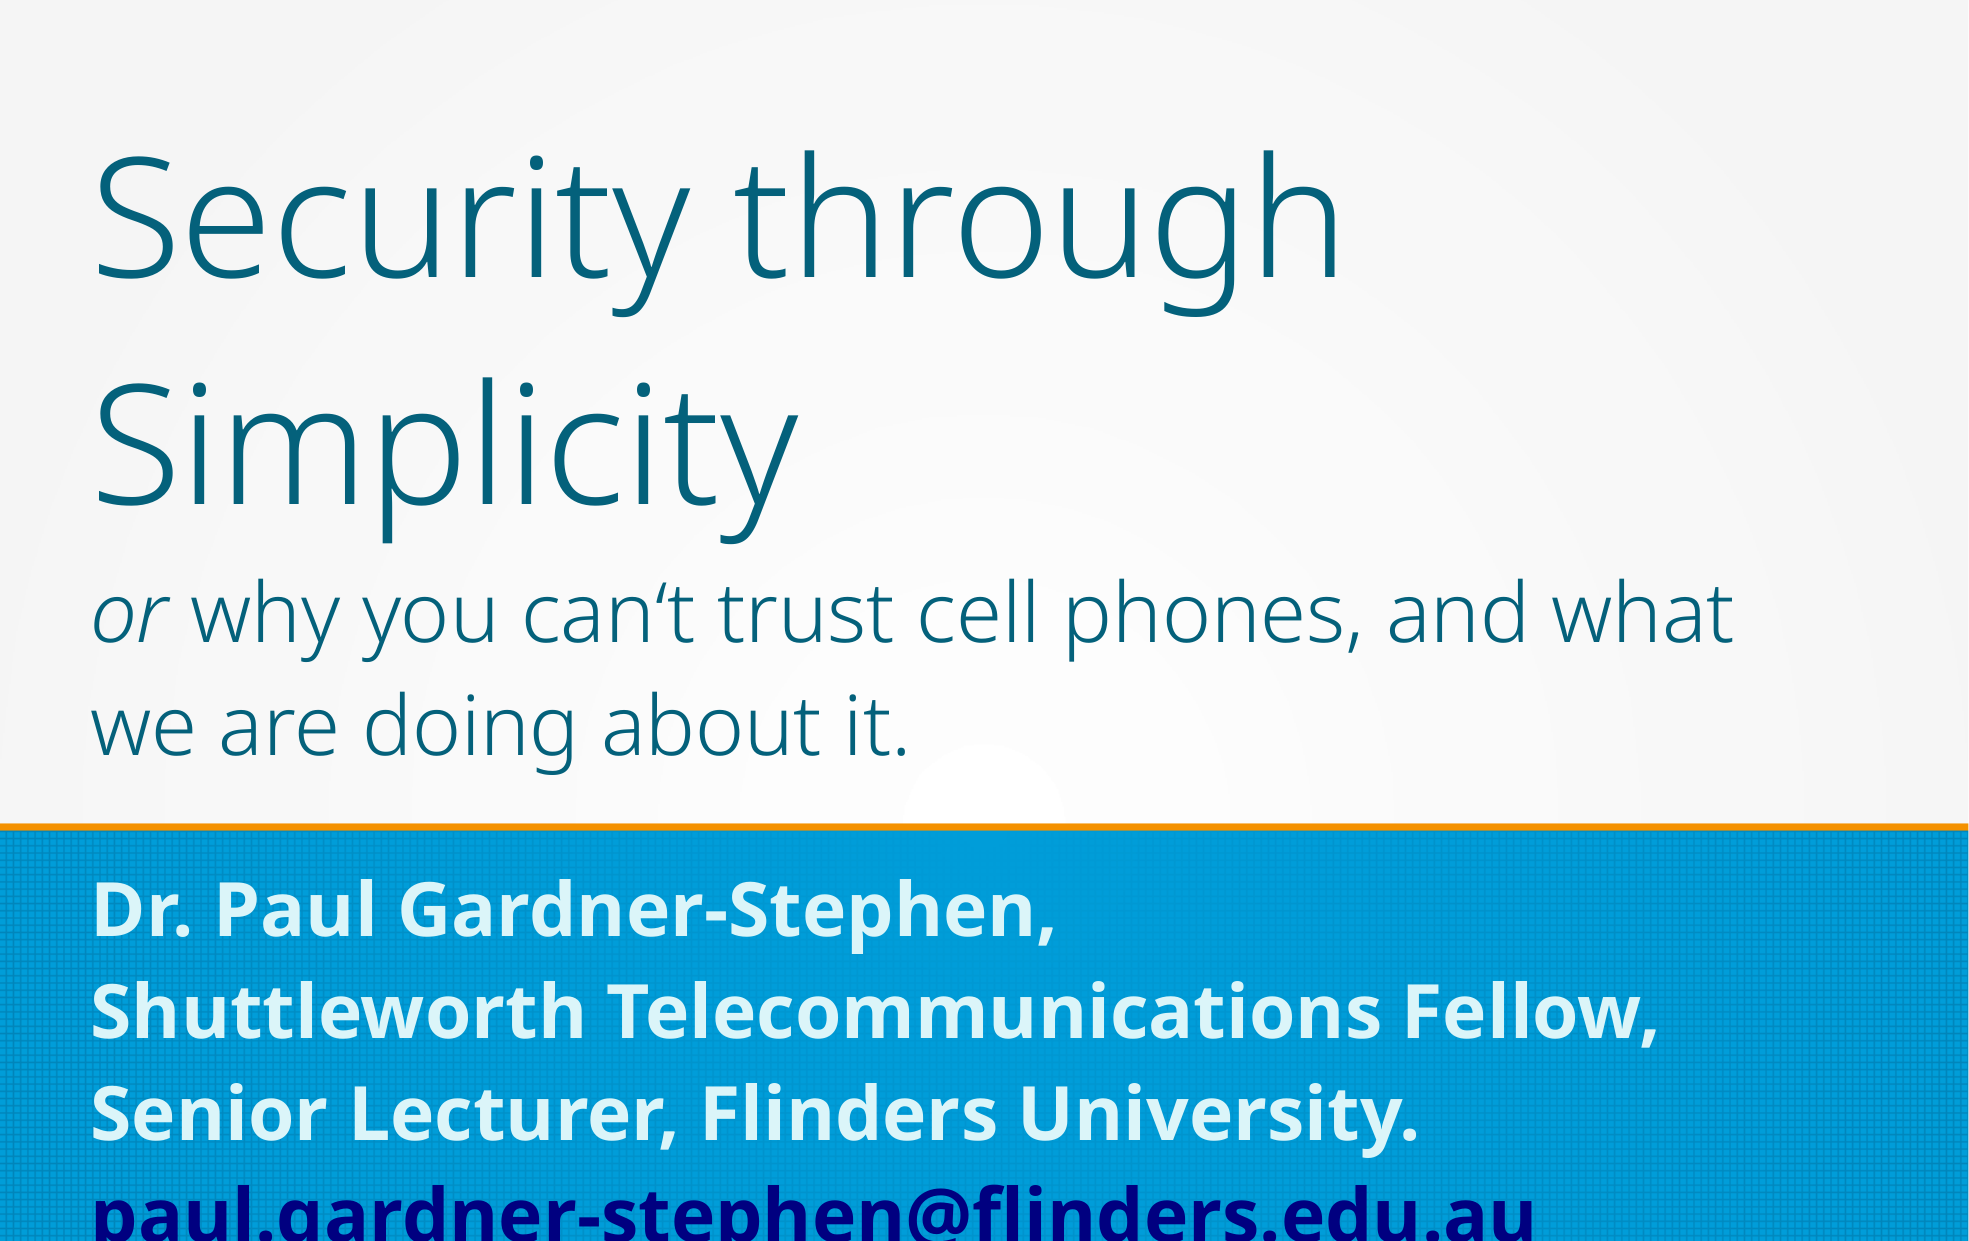

# Security through Simplicity or why you can‘t trust cell phones, and what we are doing about it.
Dr. Paul Gardner-Stephen,
Shuttleworth Telecommunications Fellow,
Senior Lecturer, Flinders University.
paul.gardner-stephen@flinders.edu.au